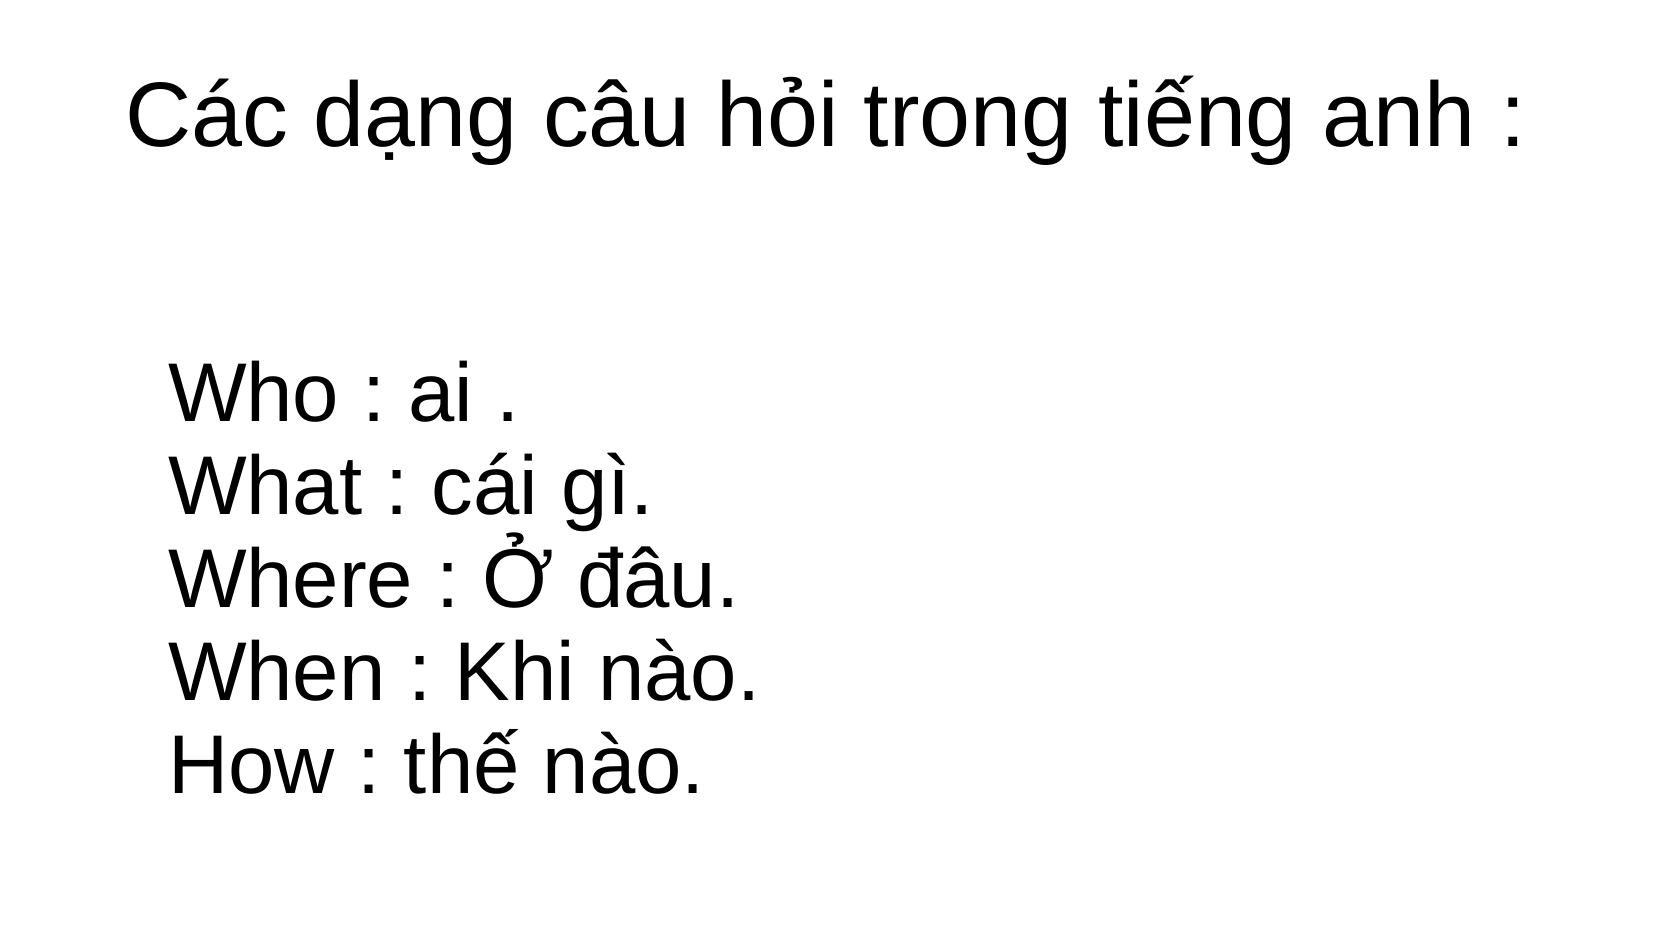

# Các dạng câu hỏi trong tiếng anh :
Who : ai .
What : cái gì.
Where : Ở đâu.
When : Khi nào.
How : thế nào.